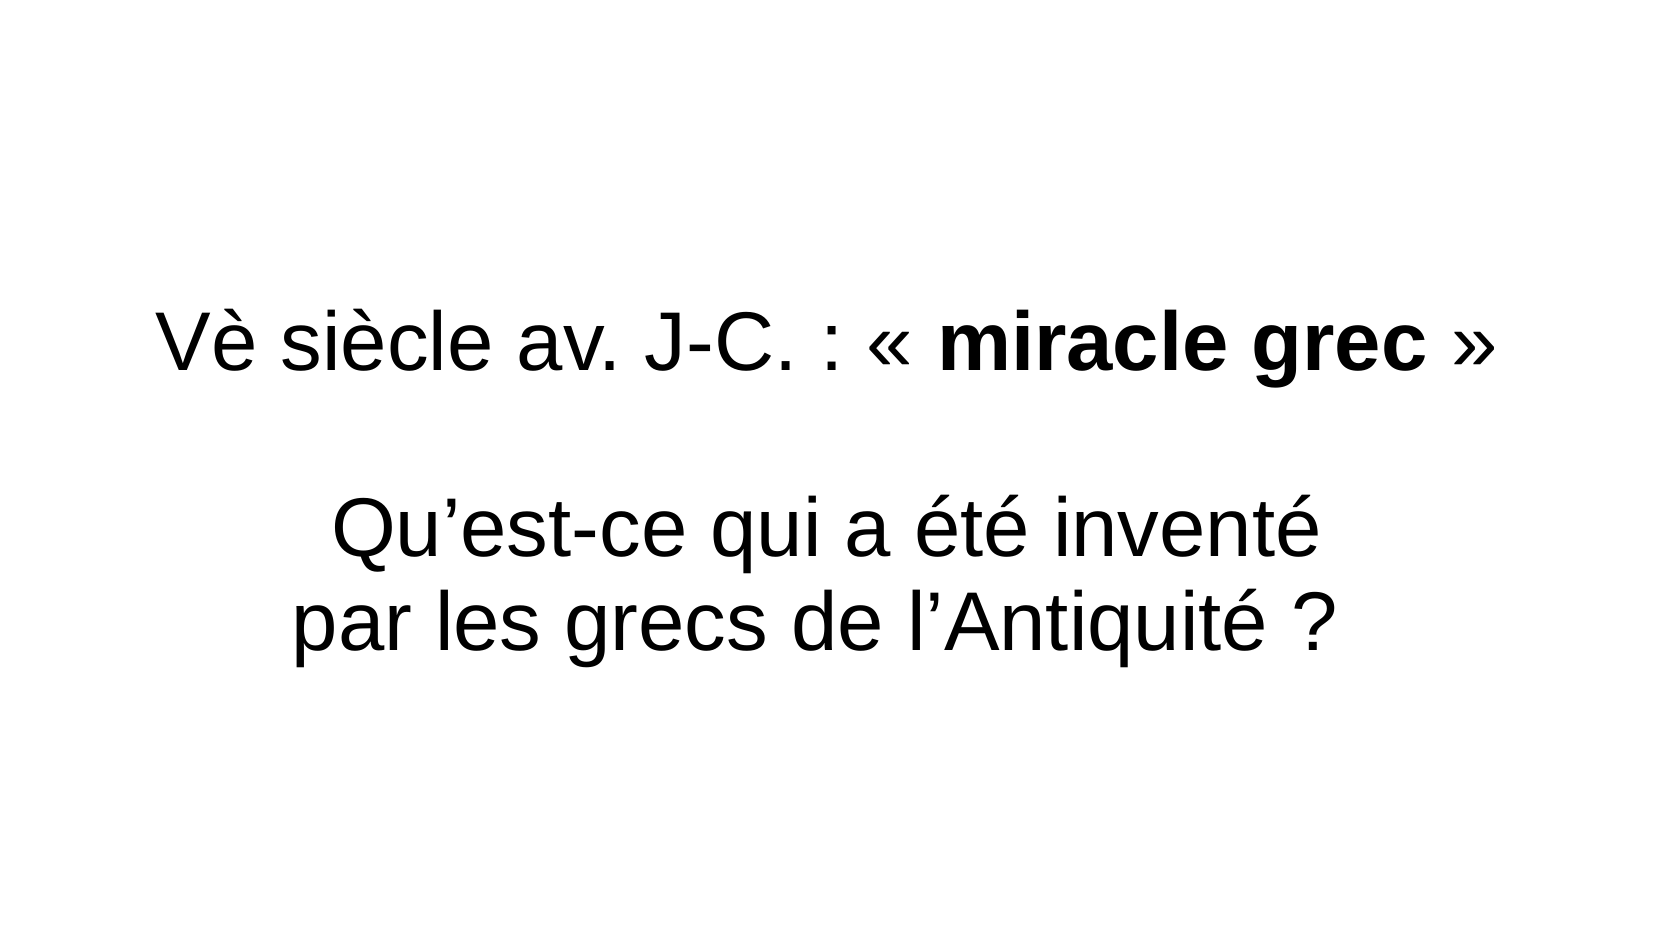

Vè siècle av. J-C. : « miracle grec »
Qu’est-ce qui a été inventé
par les grecs de l’Antiquité ?